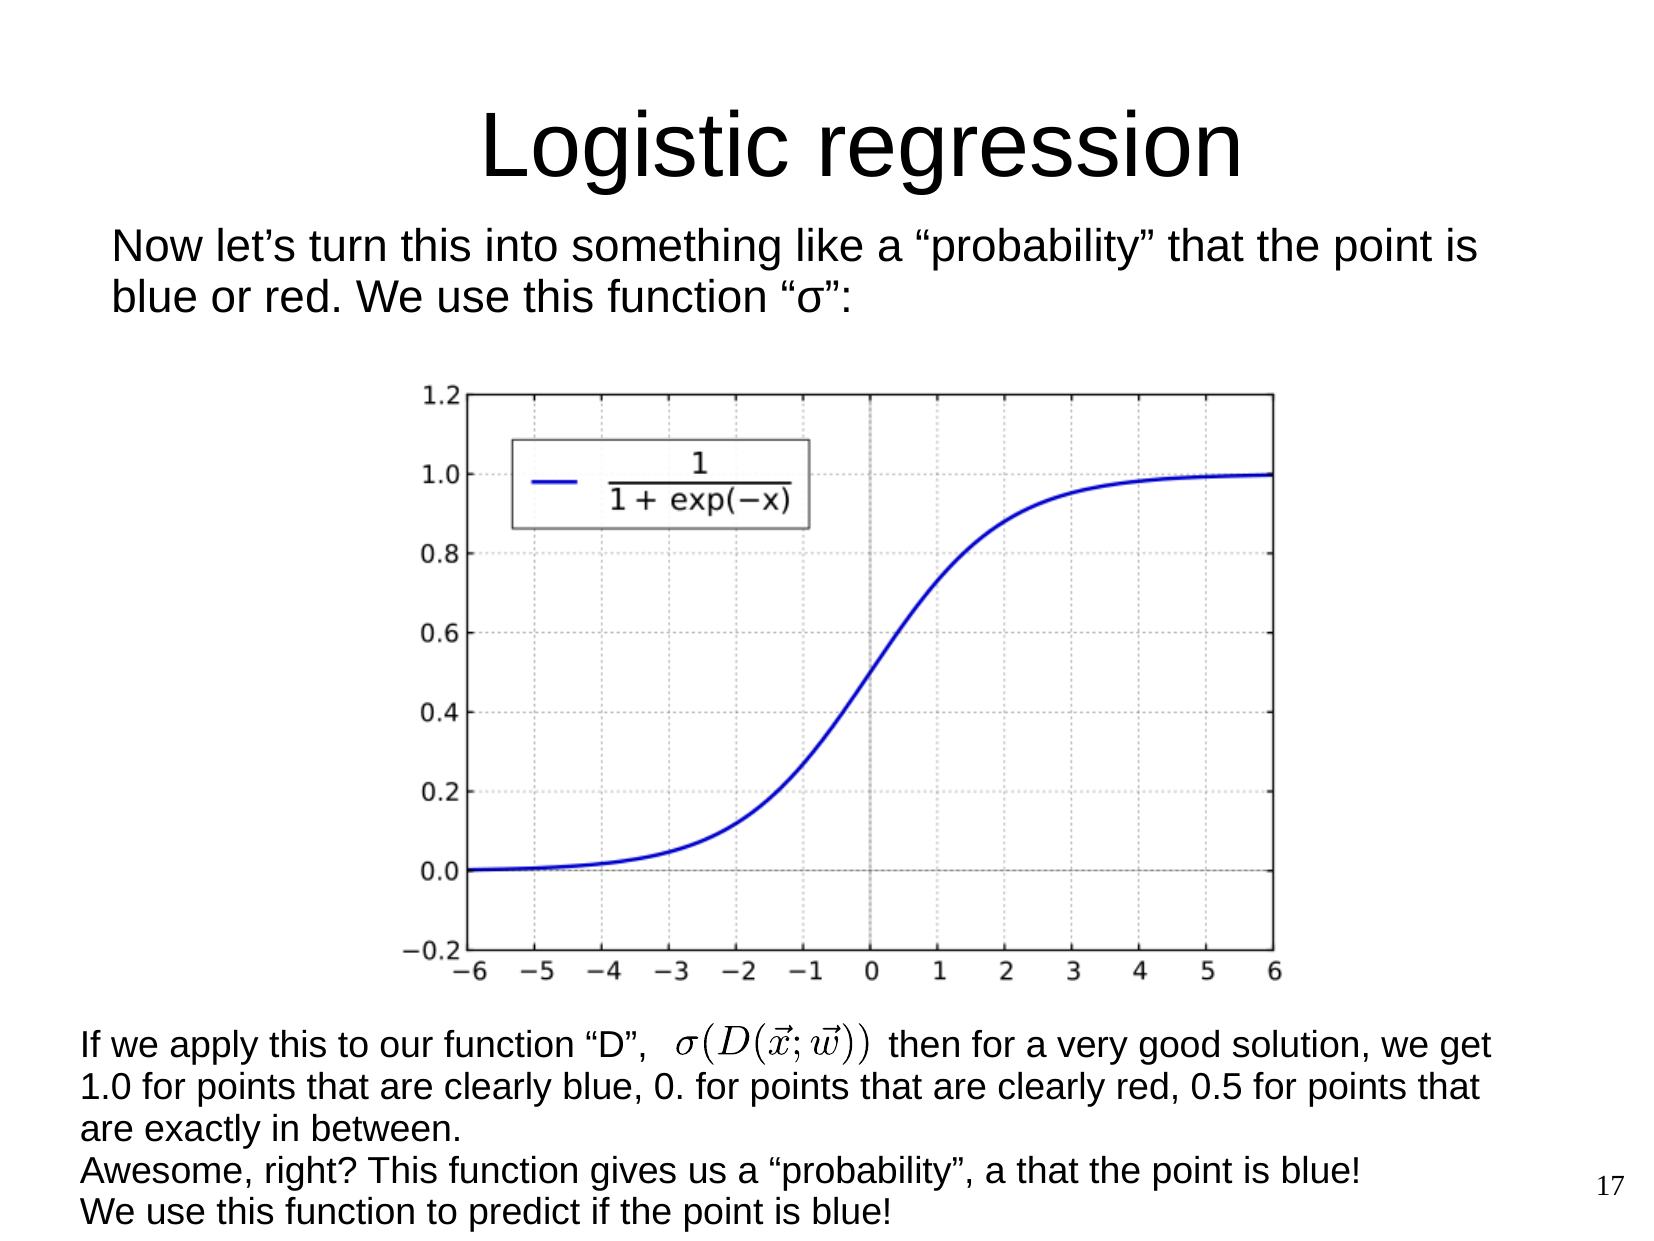

# Logistic regression
Now let’s turn this into something like a “probability” that the point is blue or red. We use this function “σ”:
If we apply this to our function “D”, then for a very good solution, we get 1.0 for points that are clearly blue, 0. for points that are clearly red, 0.5 for points that are exactly in between.
Awesome, right? This function gives us a “probability”, a that the point is blue!
We use this function to predict if the point is blue!
17